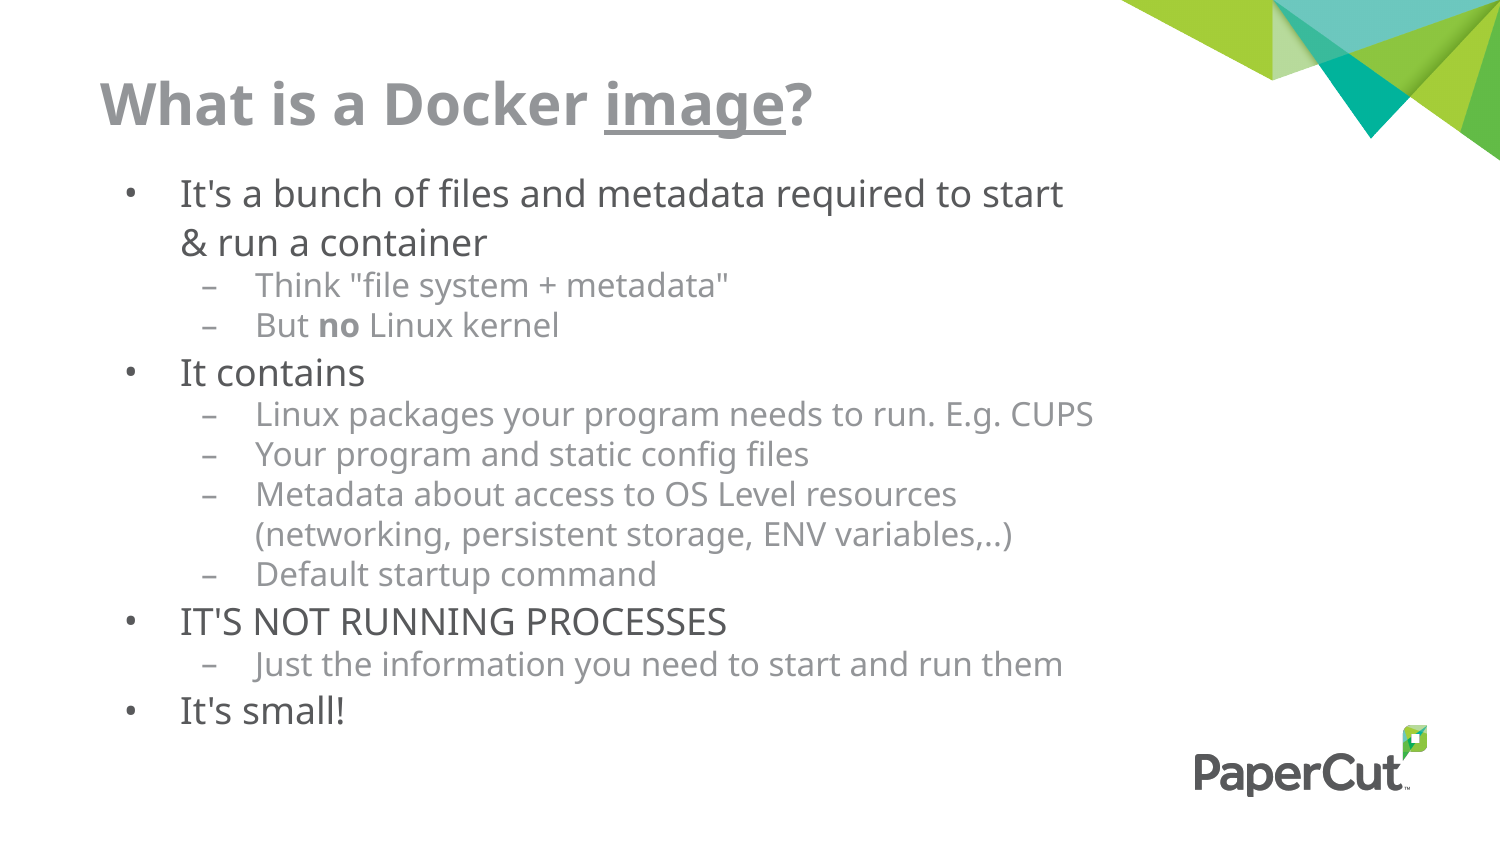

# What is a Docker image?
It's a bunch of files and metadata required to start & run a container
Think "file system + metadata"
But no Linux kernel
It contains
Linux packages your program needs to run. E.g. CUPS
Your program and static config files
Metadata about access to OS Level resources (networking, persistent storage, ENV variables,..)
Default startup command
IT'S NOT RUNNING PROCESSES
Just the information you need to start and run them
It's small!